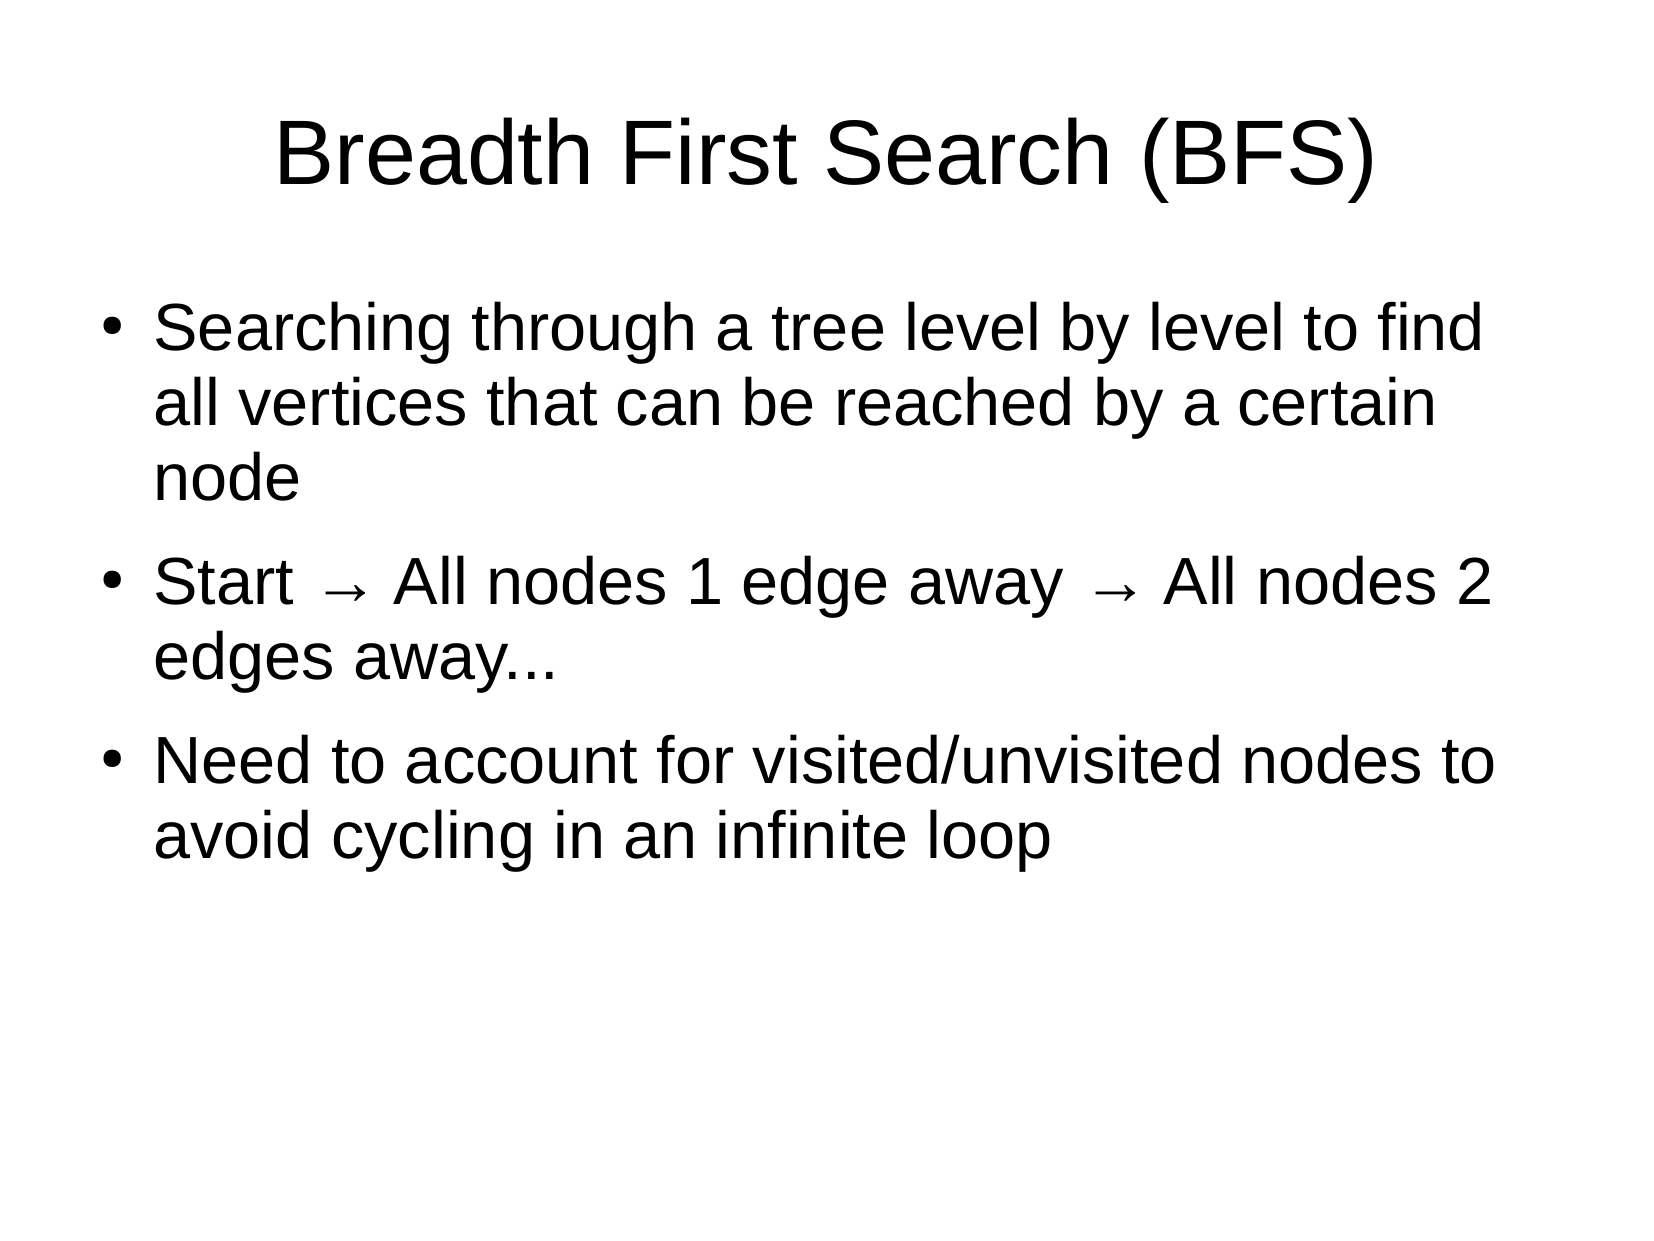

# Breadth First Search (BFS)
Searching through a tree level by level to find all vertices that can be reached by a certain node
Start → All nodes 1 edge away → All nodes 2 edges away...
Need to account for visited/unvisited nodes to avoid cycling in an infinite loop